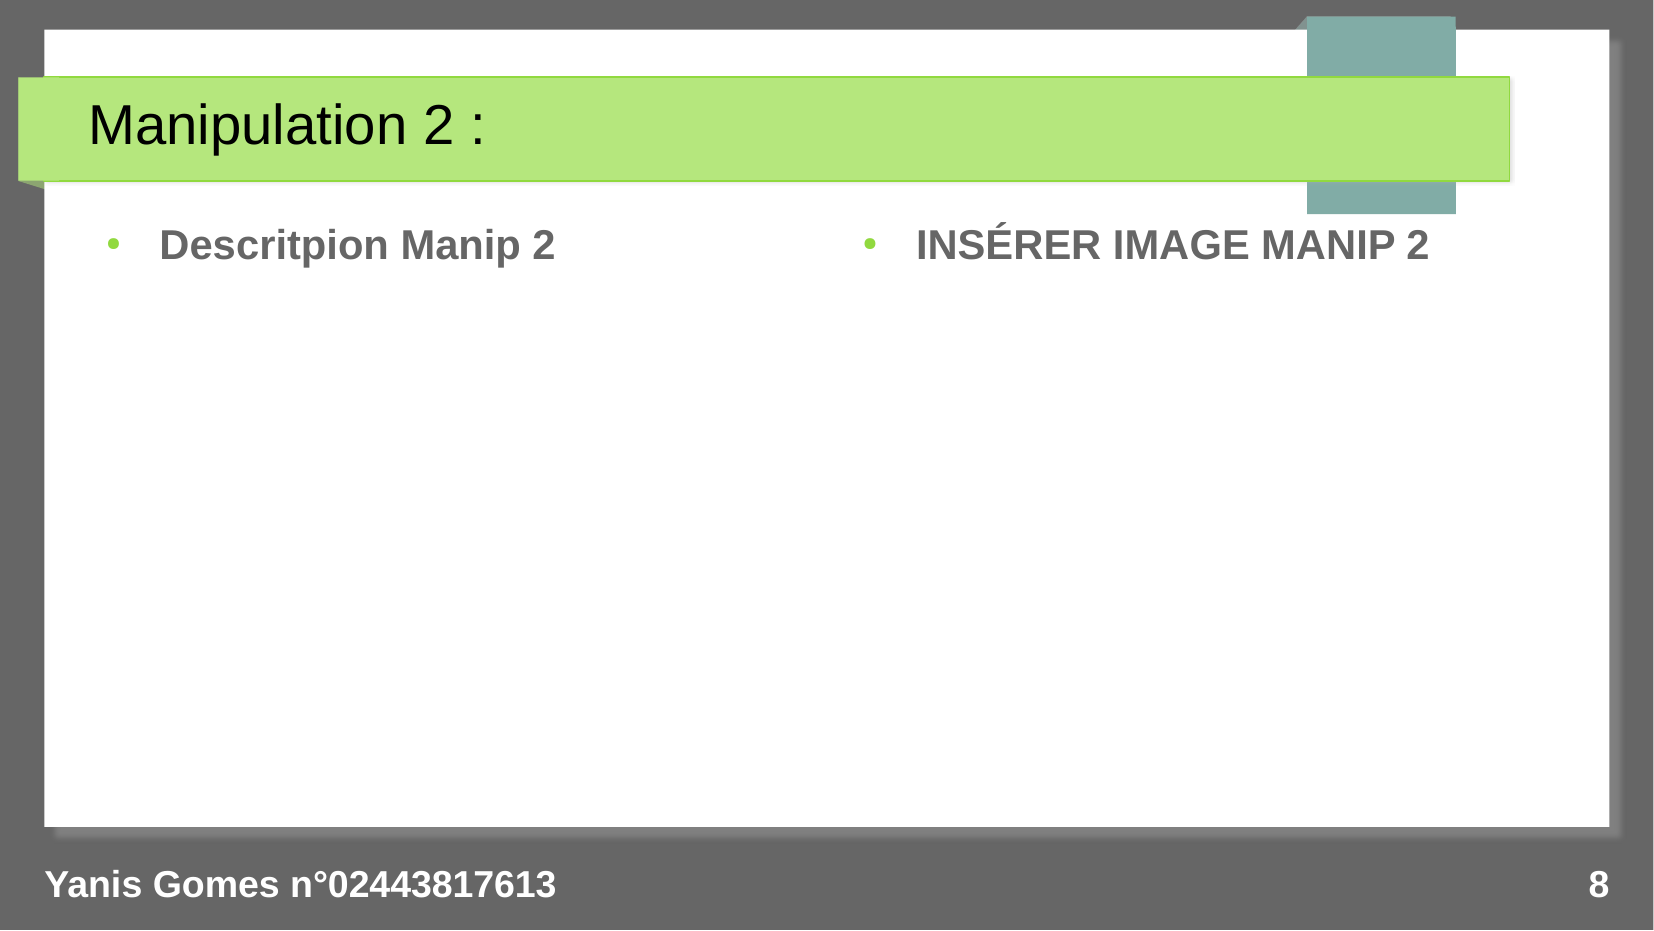

# Manipulation 2 :
Descritpion Manip 2
INSÉRER IMAGE MANIP 2
Yanis Gomes n°02443817613